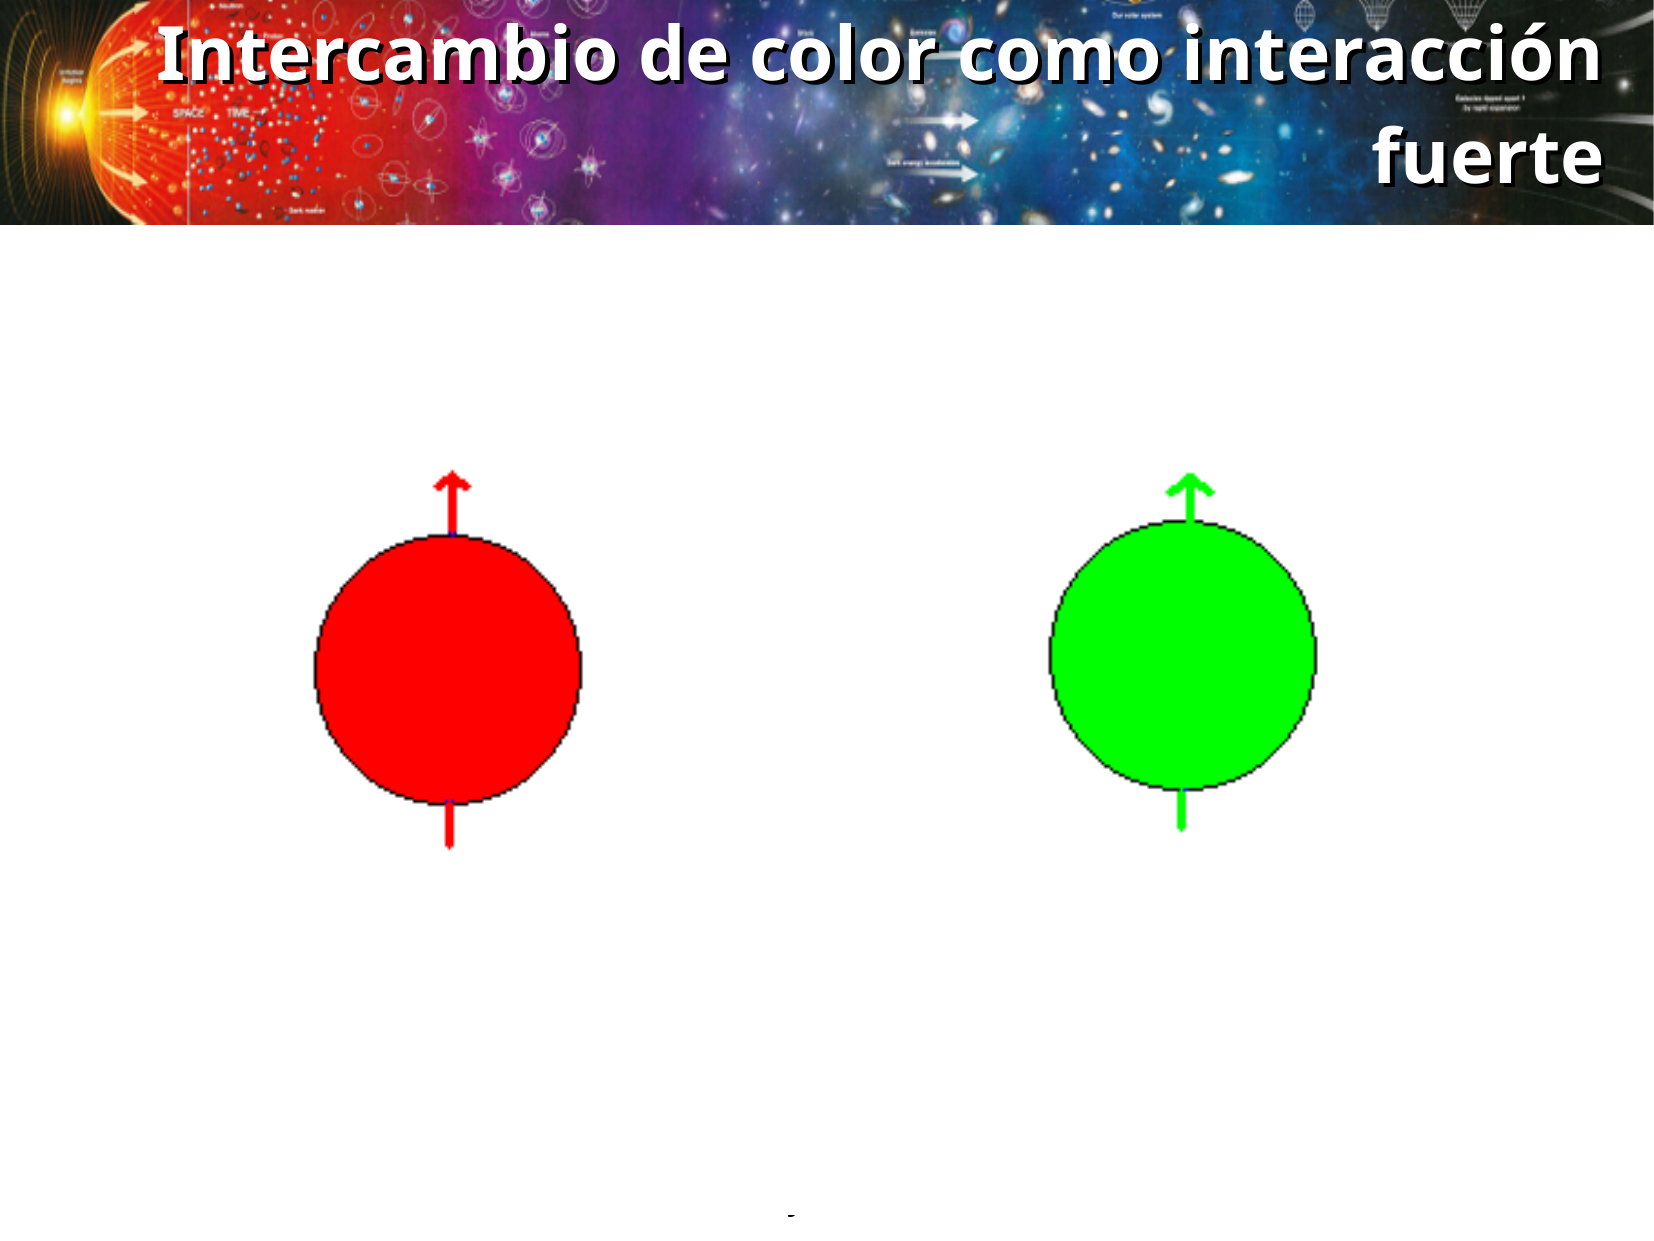

# Intercambio de color como interacción fuerte
H. Asorey - Física IV B
17